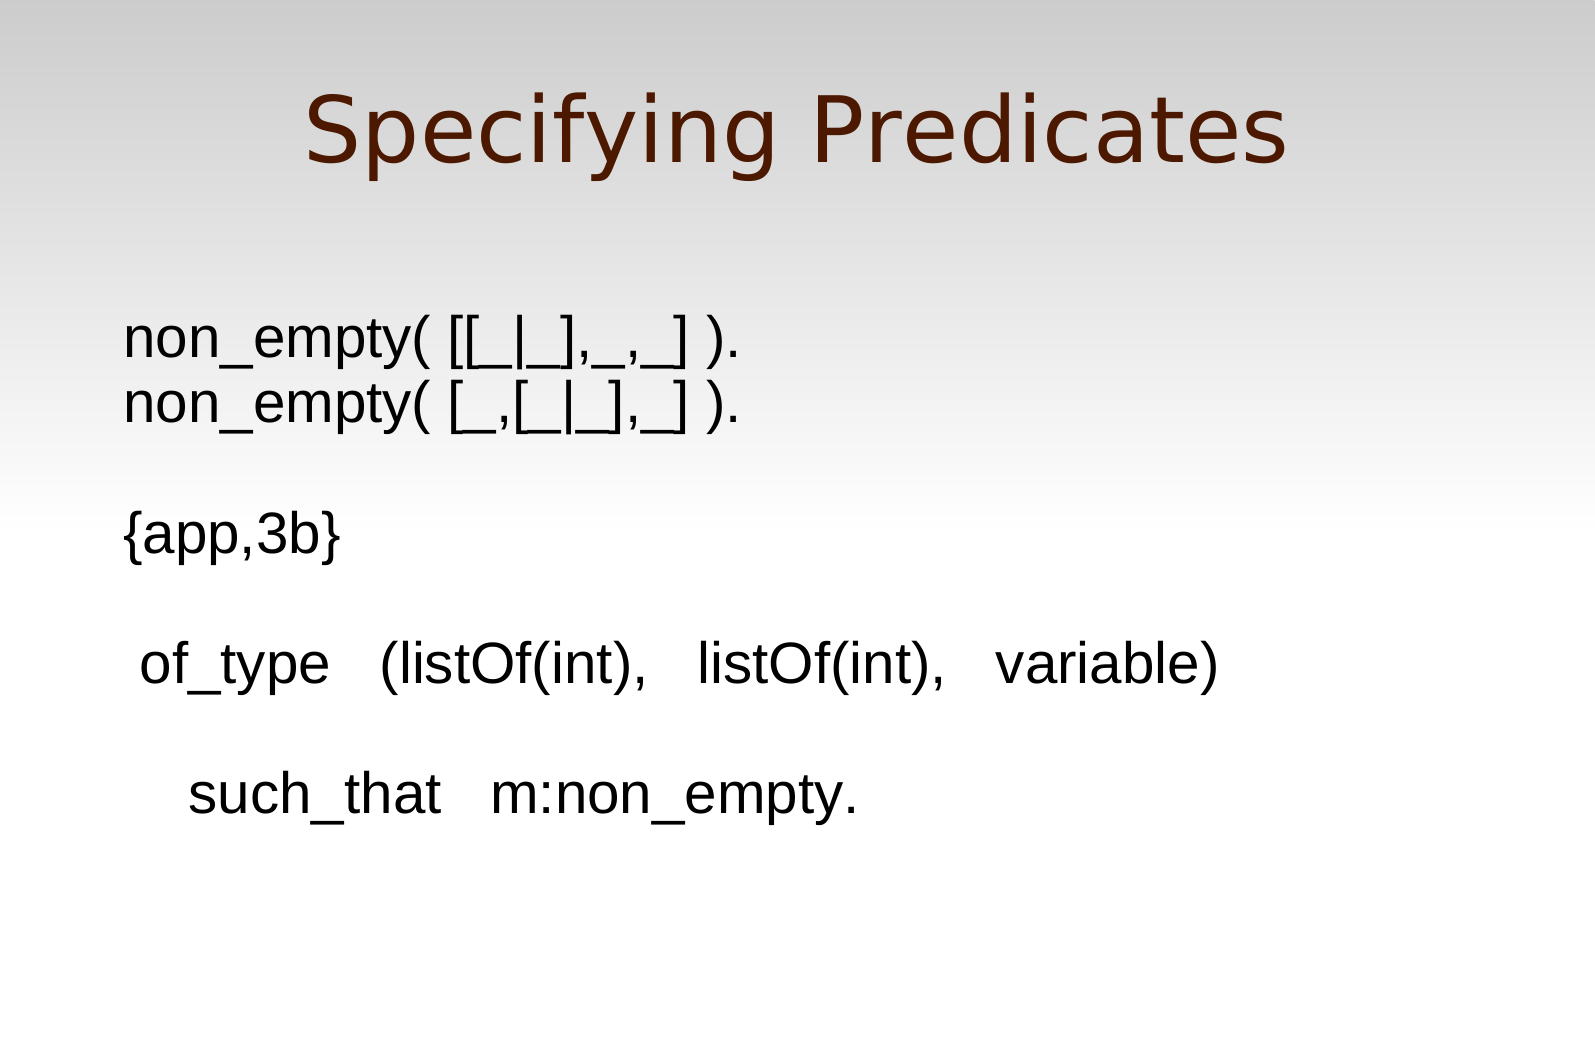

# Specifying Predicates
non_empty( [[_|_],_,_] ).
non_empty( [_,[_|_],_] ).
{app,3b}
 of_type (listOf(int), listOf(int), variable)
 such_that m:non_empty.